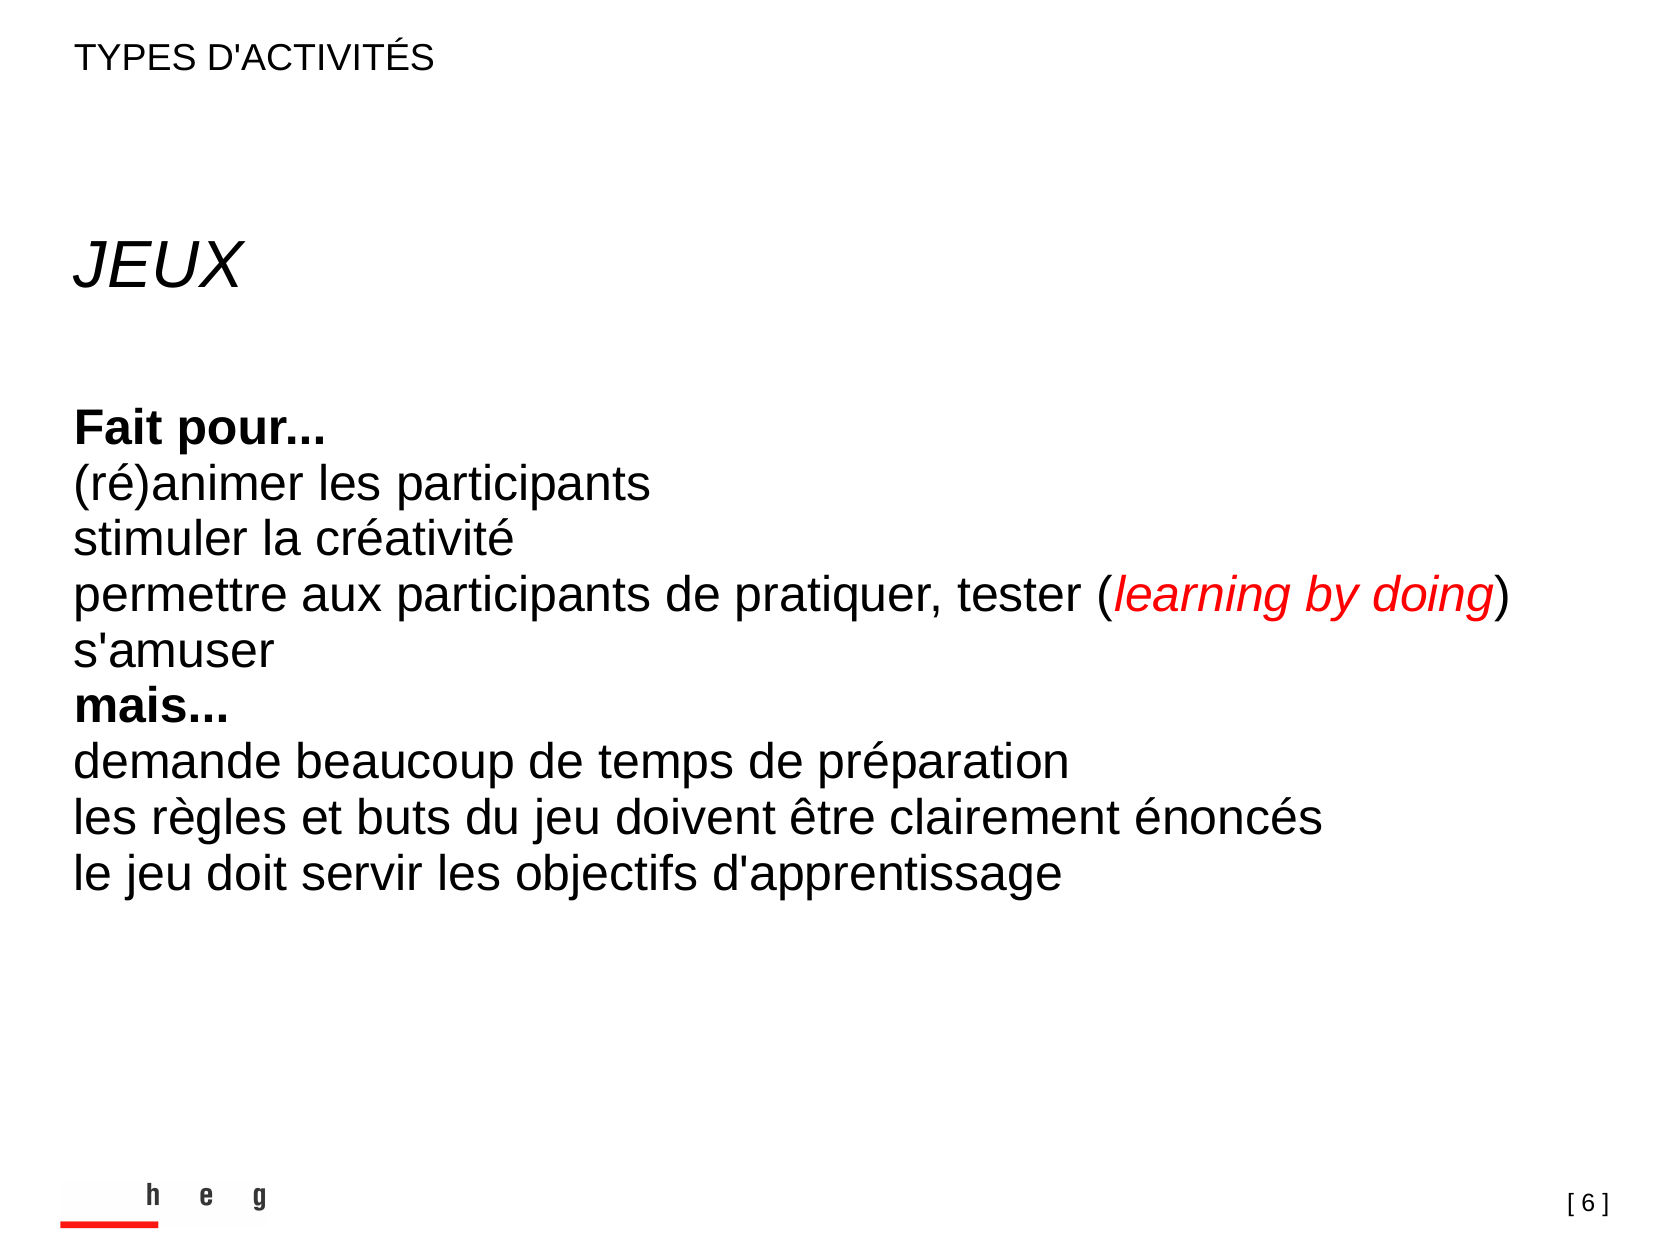

TYPES D'ACTIVITÉS
JEUX
Fait pour...
(ré)animer les participants
stimuler la créativité
permettre aux participants de pratiquer, tester (learning by doing)
s'amuser
mais...
demande beaucoup de temps de préparation
les règles et buts du jeu doivent être clairement énoncés
le jeu doit servir les objectifs d'apprentissage